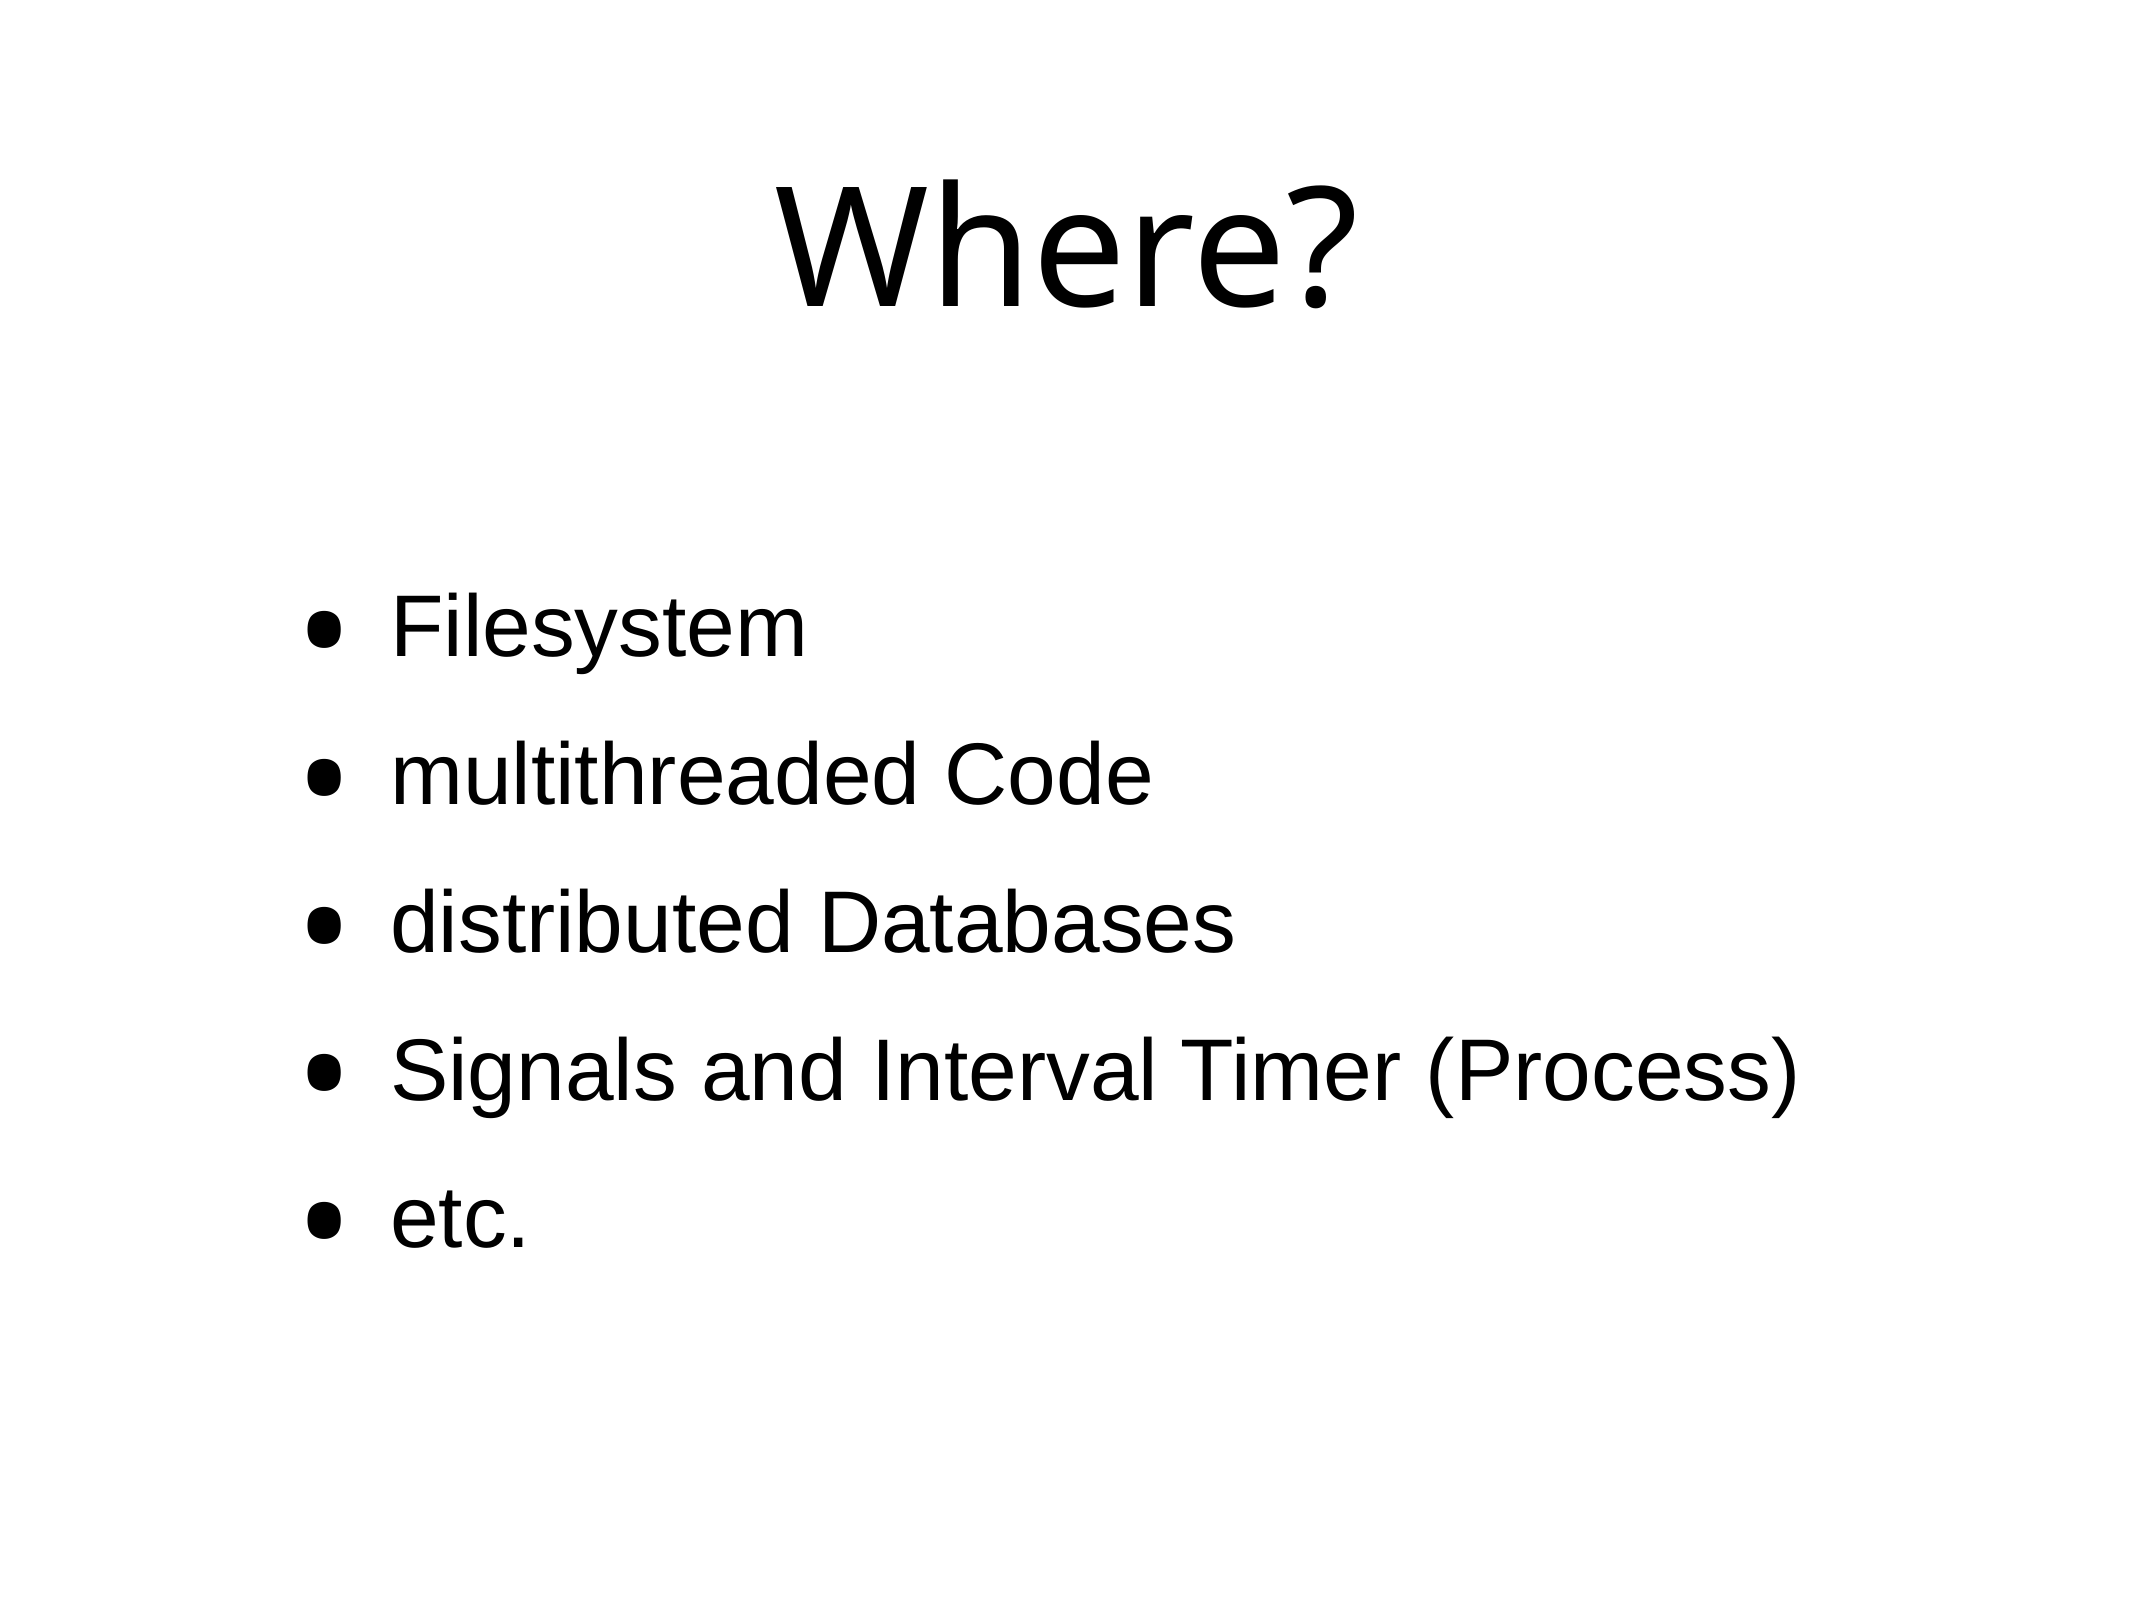

# Where?
Filesystem
multithreaded Code
distributed Databases
Signals and Interval Timer (Process)
etc.